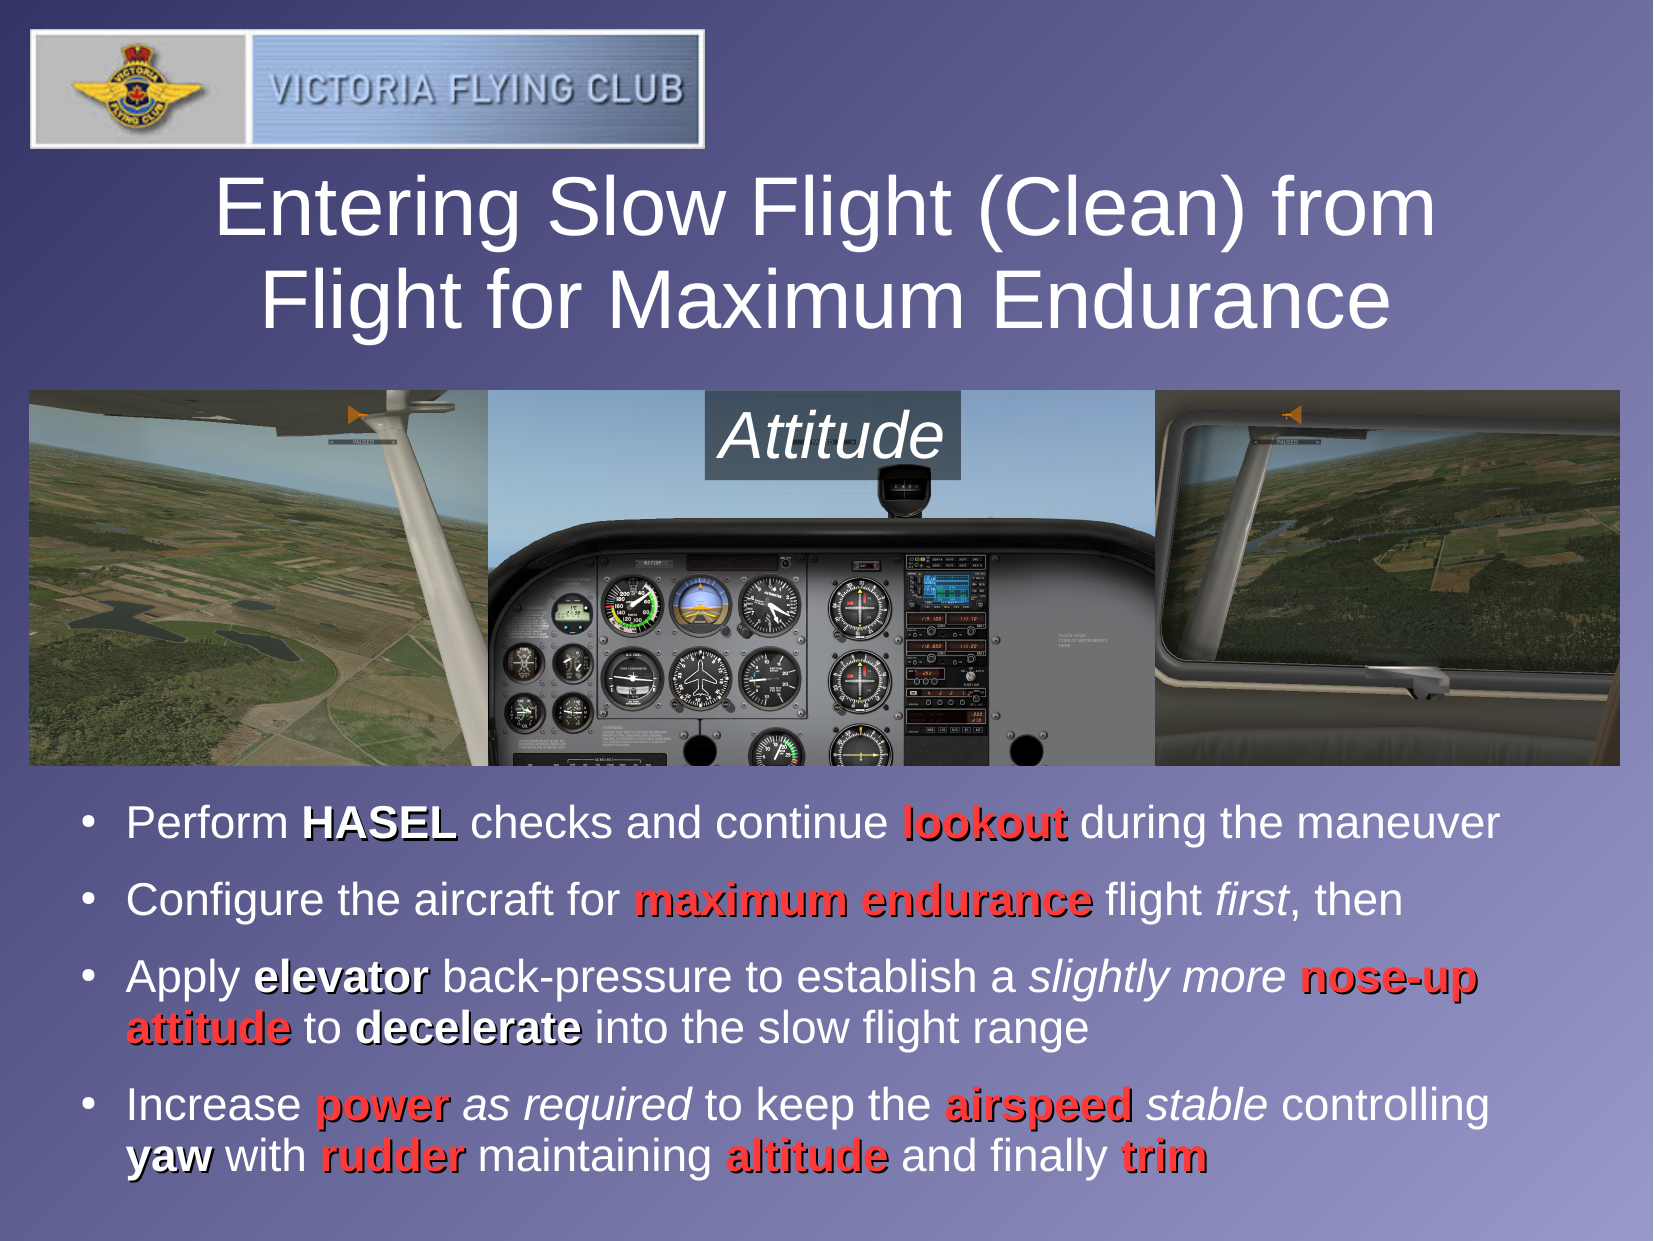

# Entering Slow Flight (Clean) from Flight for Maximum Endurance
Attitude
Perform HASEL checks and continue lookout during the maneuver
Configure the aircraft for maximum endurance flight first, then
Apply elevator back-pressure to establish a slightly more nose-up attitude to decelerate into the slow flight range
Increase power as required to keep the airspeed stable controlling yaw with rudder maintaining altitude and finally trim